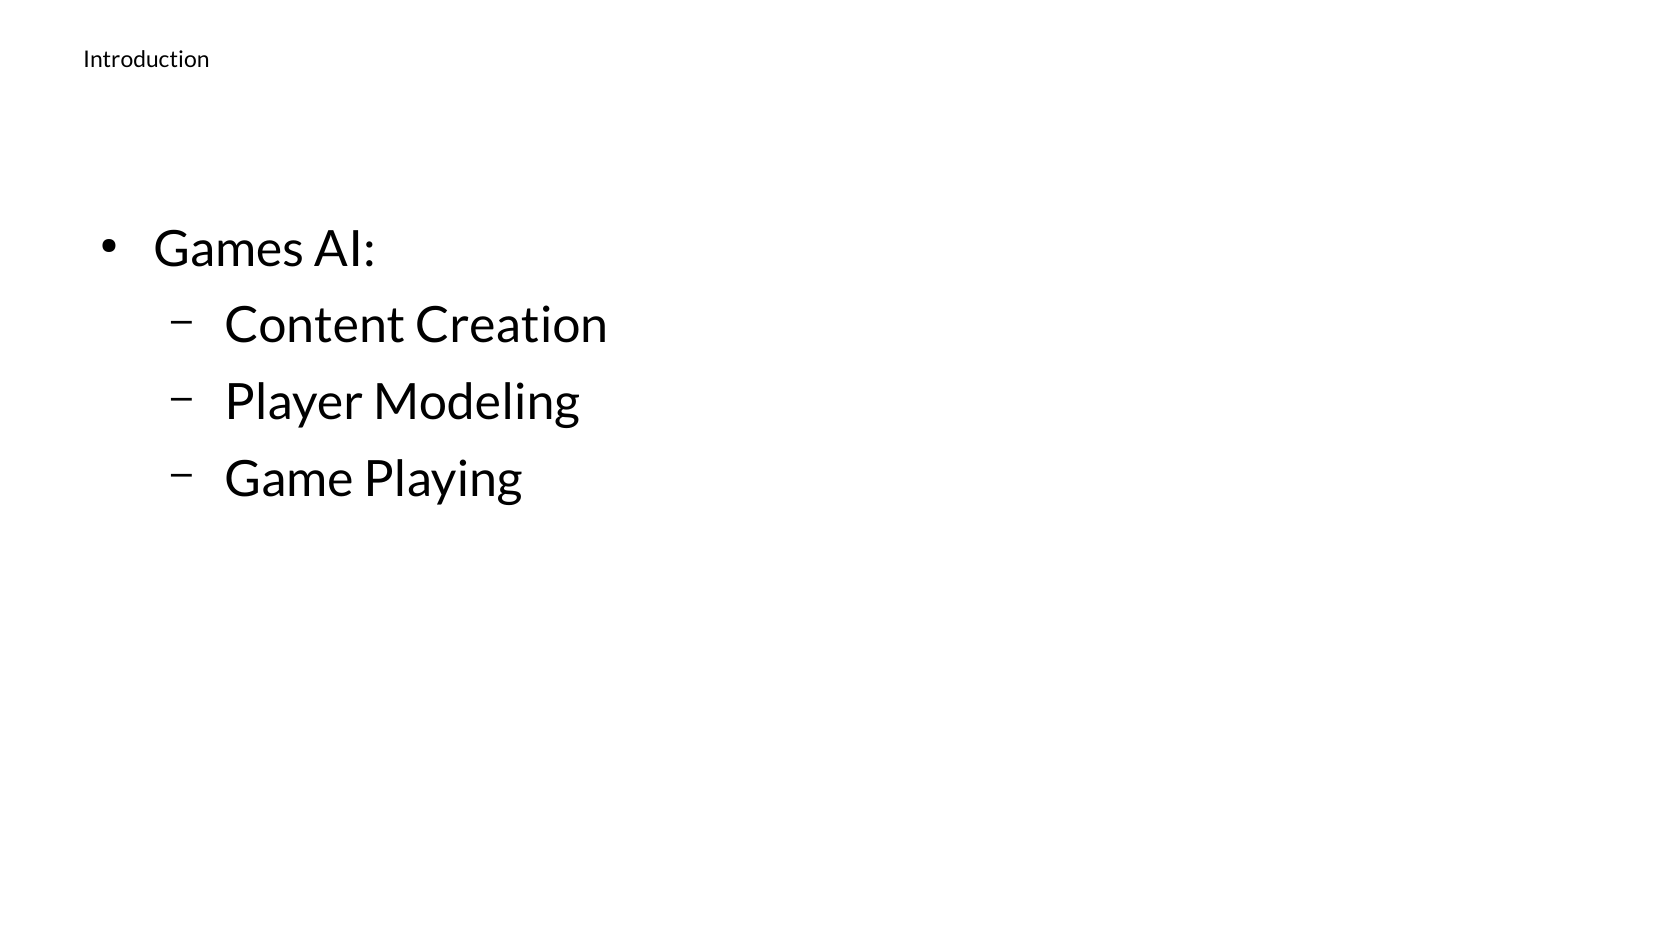

# Introduction
Games AI:
Content Creation
Player Modeling
Game Playing